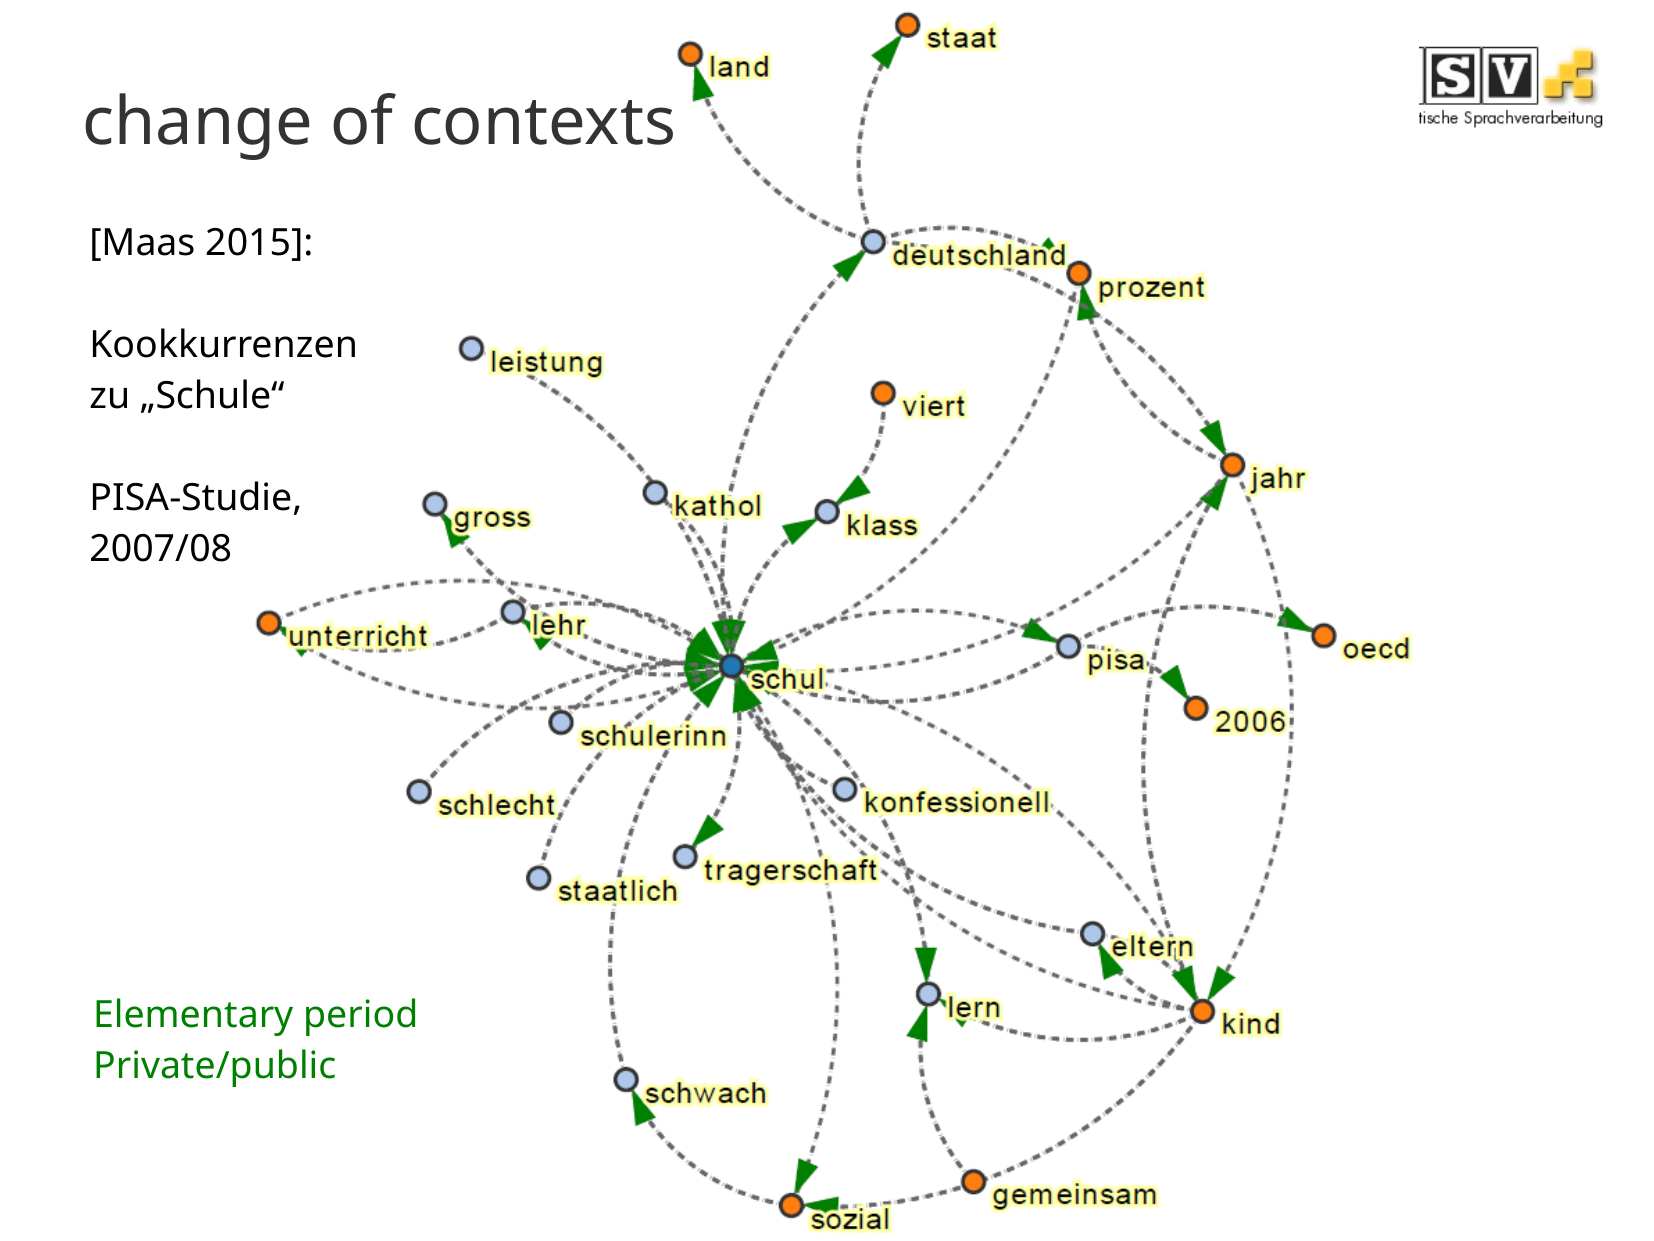

# change of contexts
[Maas 2015]:
Kookkurrenzen
zu „Schule“
PISA-Studie,
2007/08
Elementary period
Private/public
Lexicometrics
35